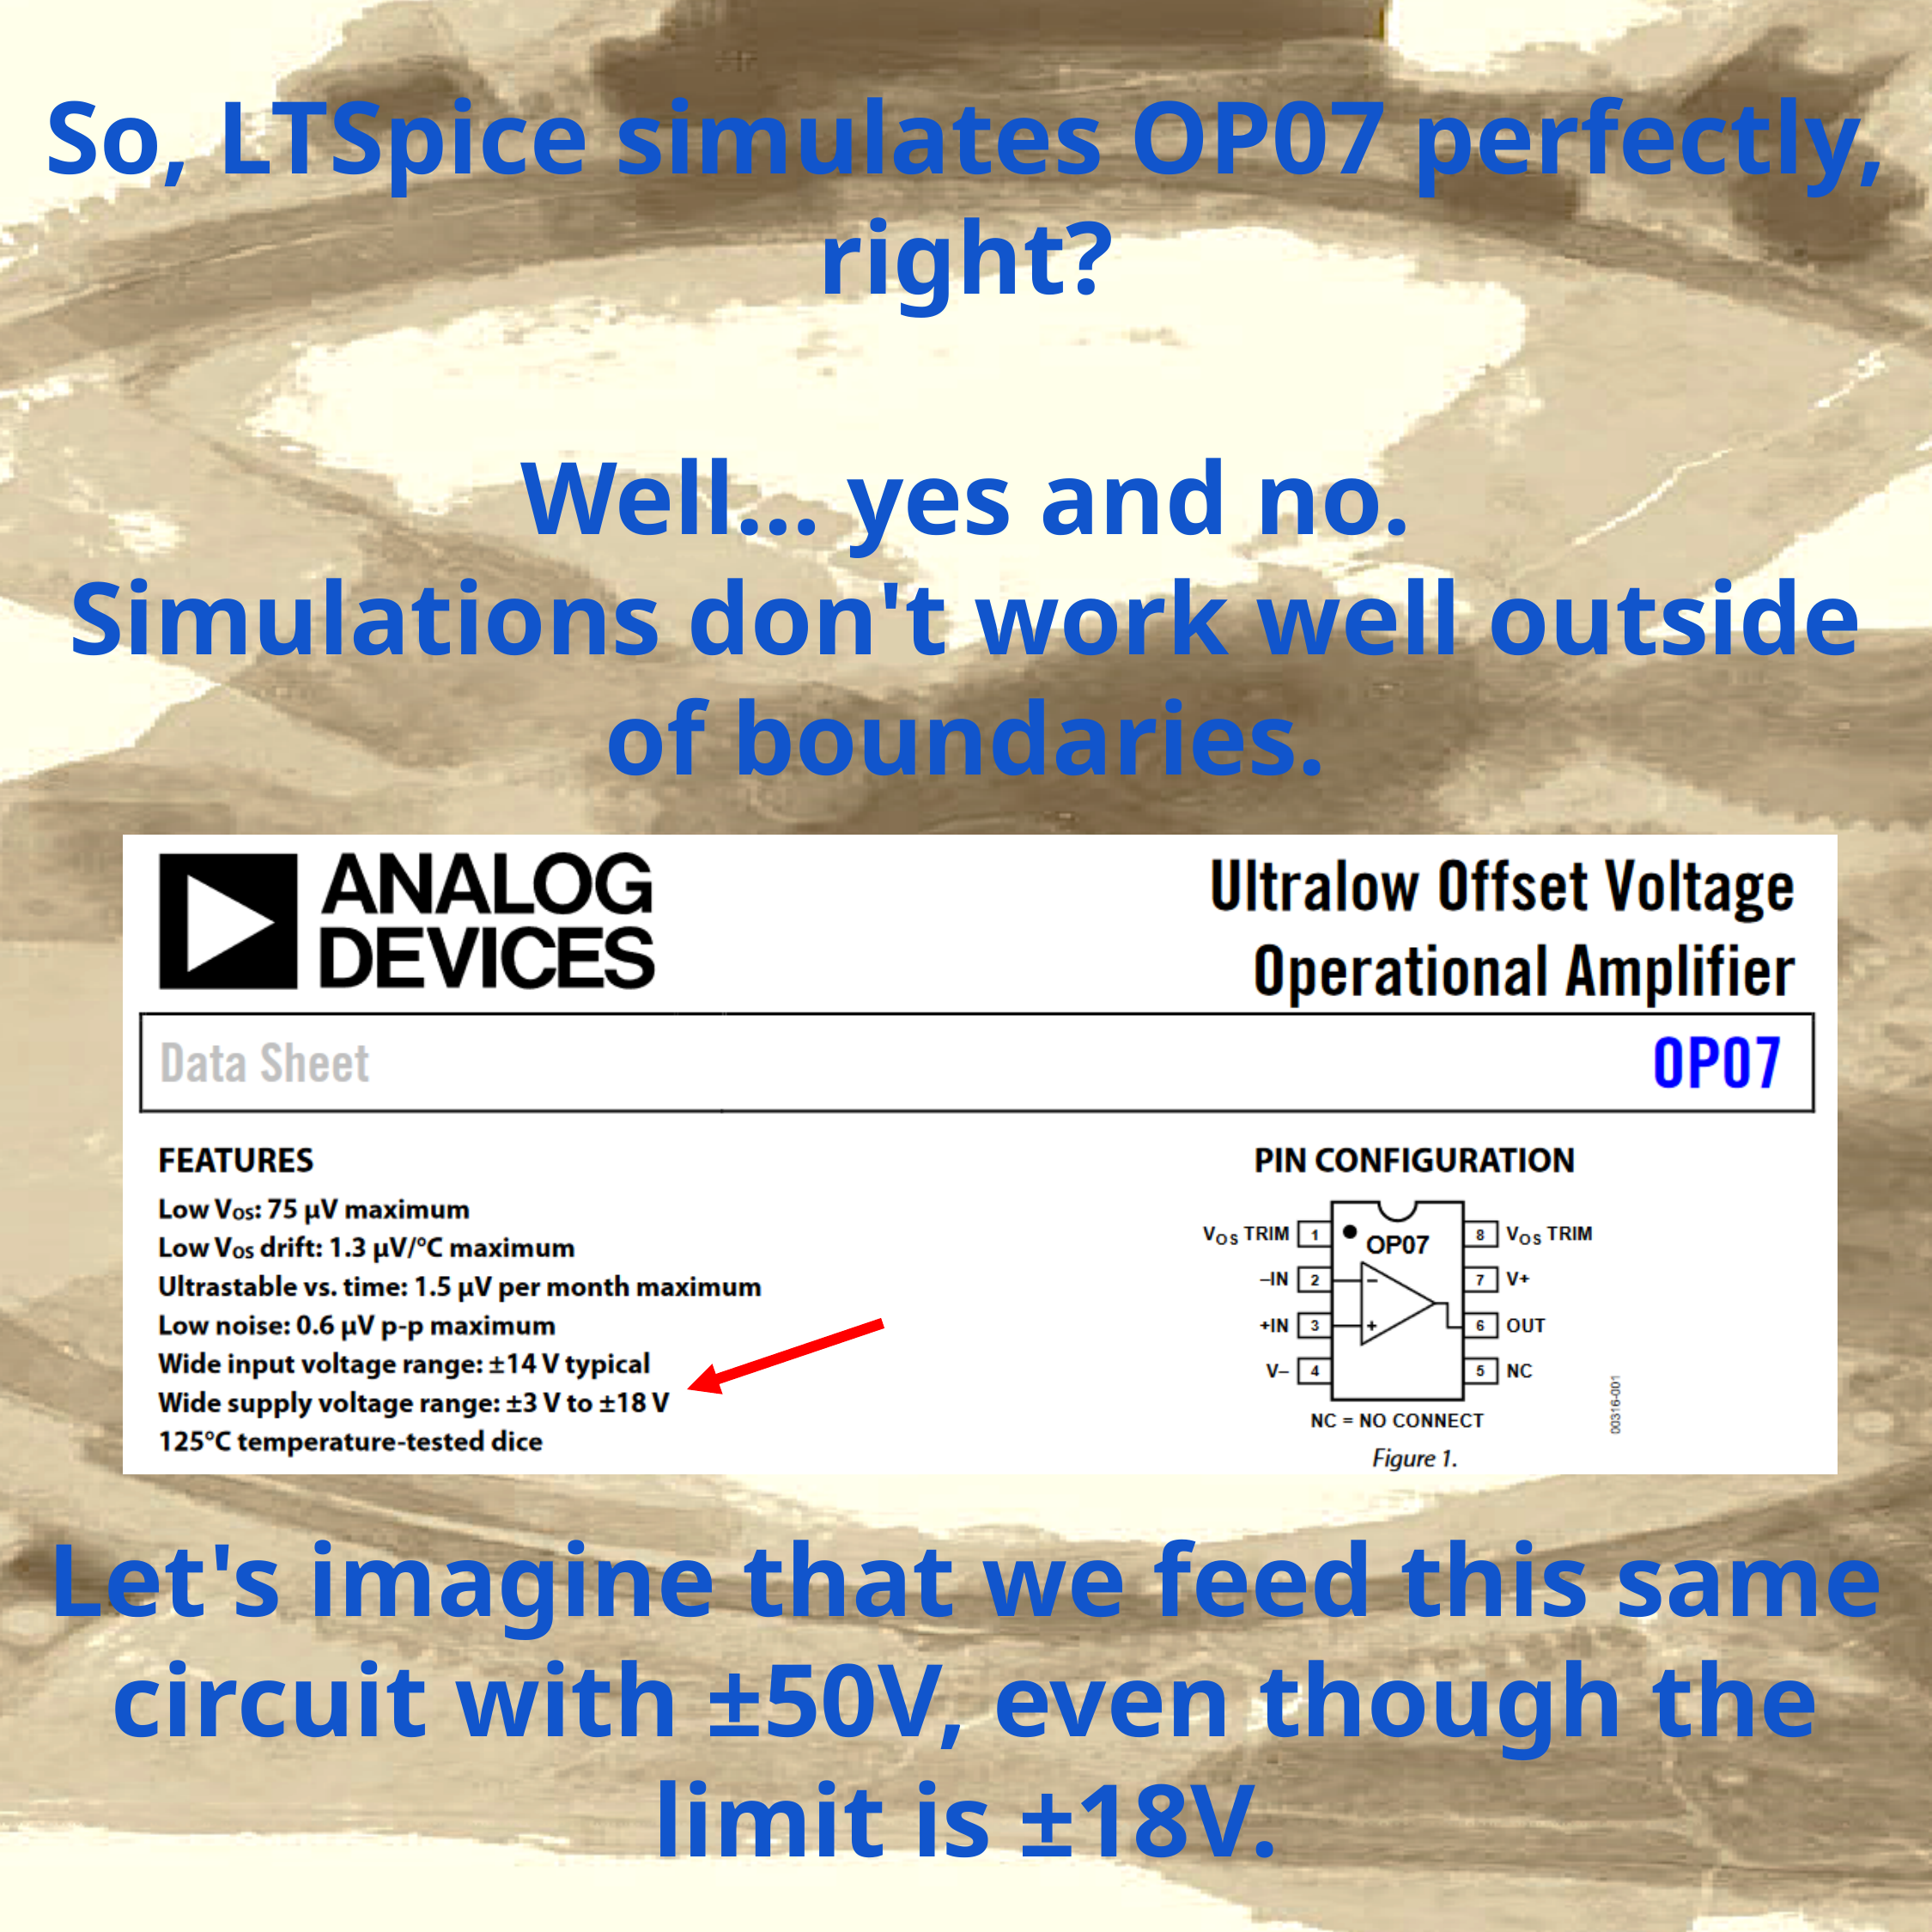

So, LTSpice simulates OP07 perfectly, right?
Well… yes and no.
Simulations don't work well outside of boundaries.
Let's imagine that we feed this same circuit with ±50V, even though the limit is ±18V.